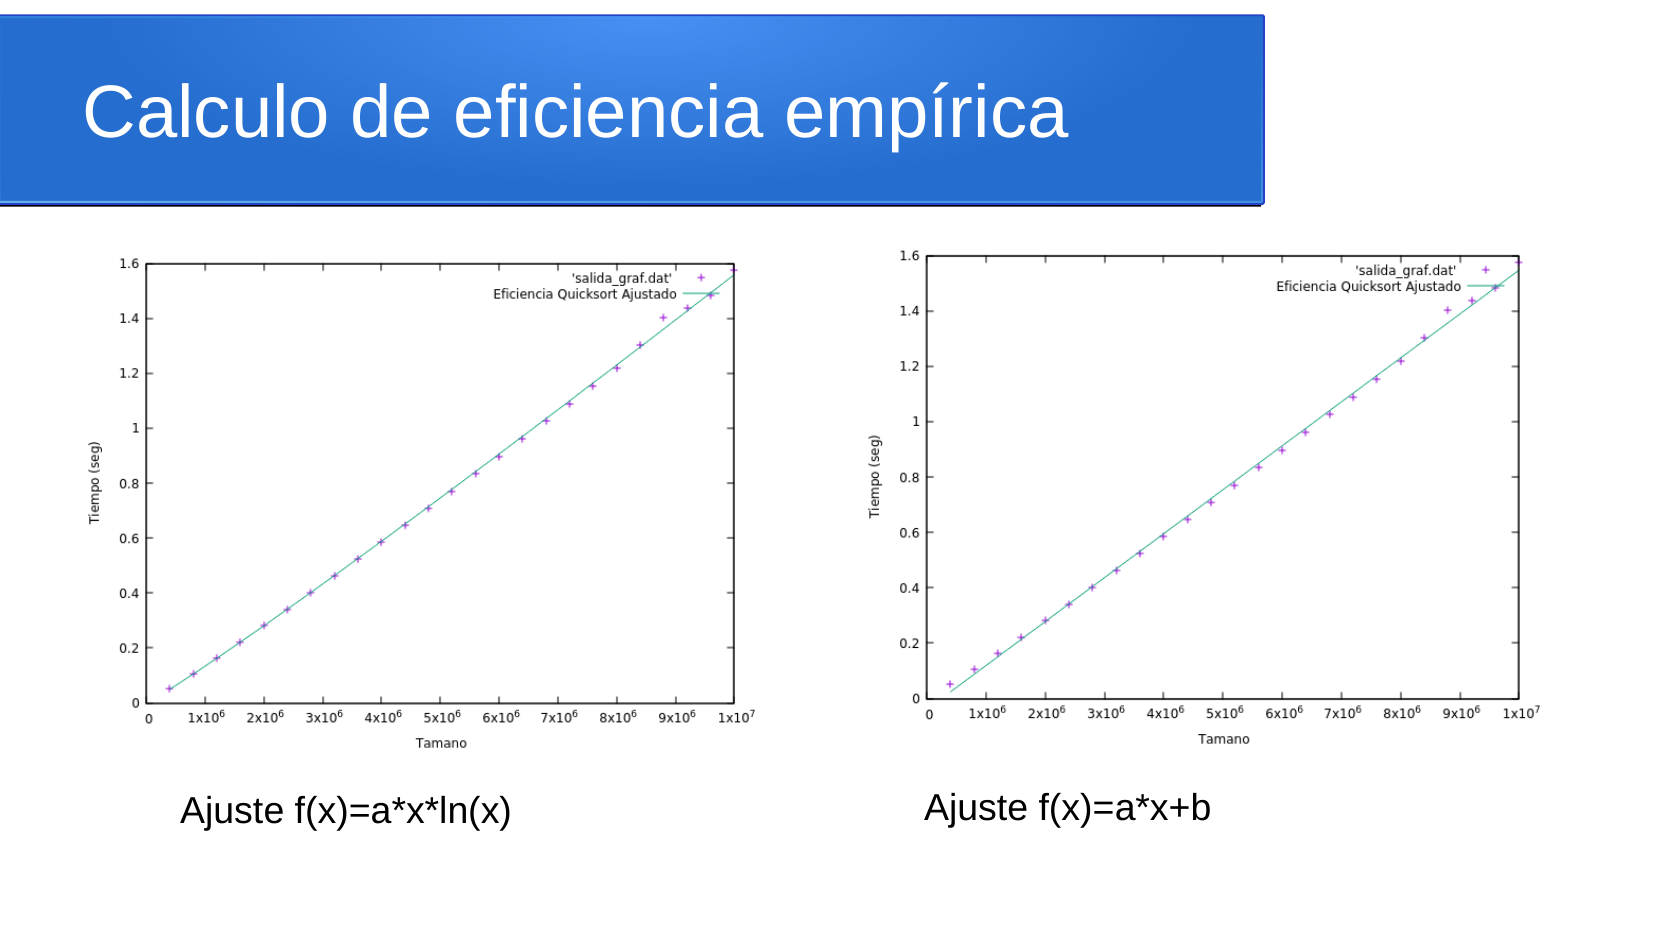

# Calculo de eficiencia empírica
Ajuste f(x)=a*x+b
Ajuste f(x)=a*x*ln(x)